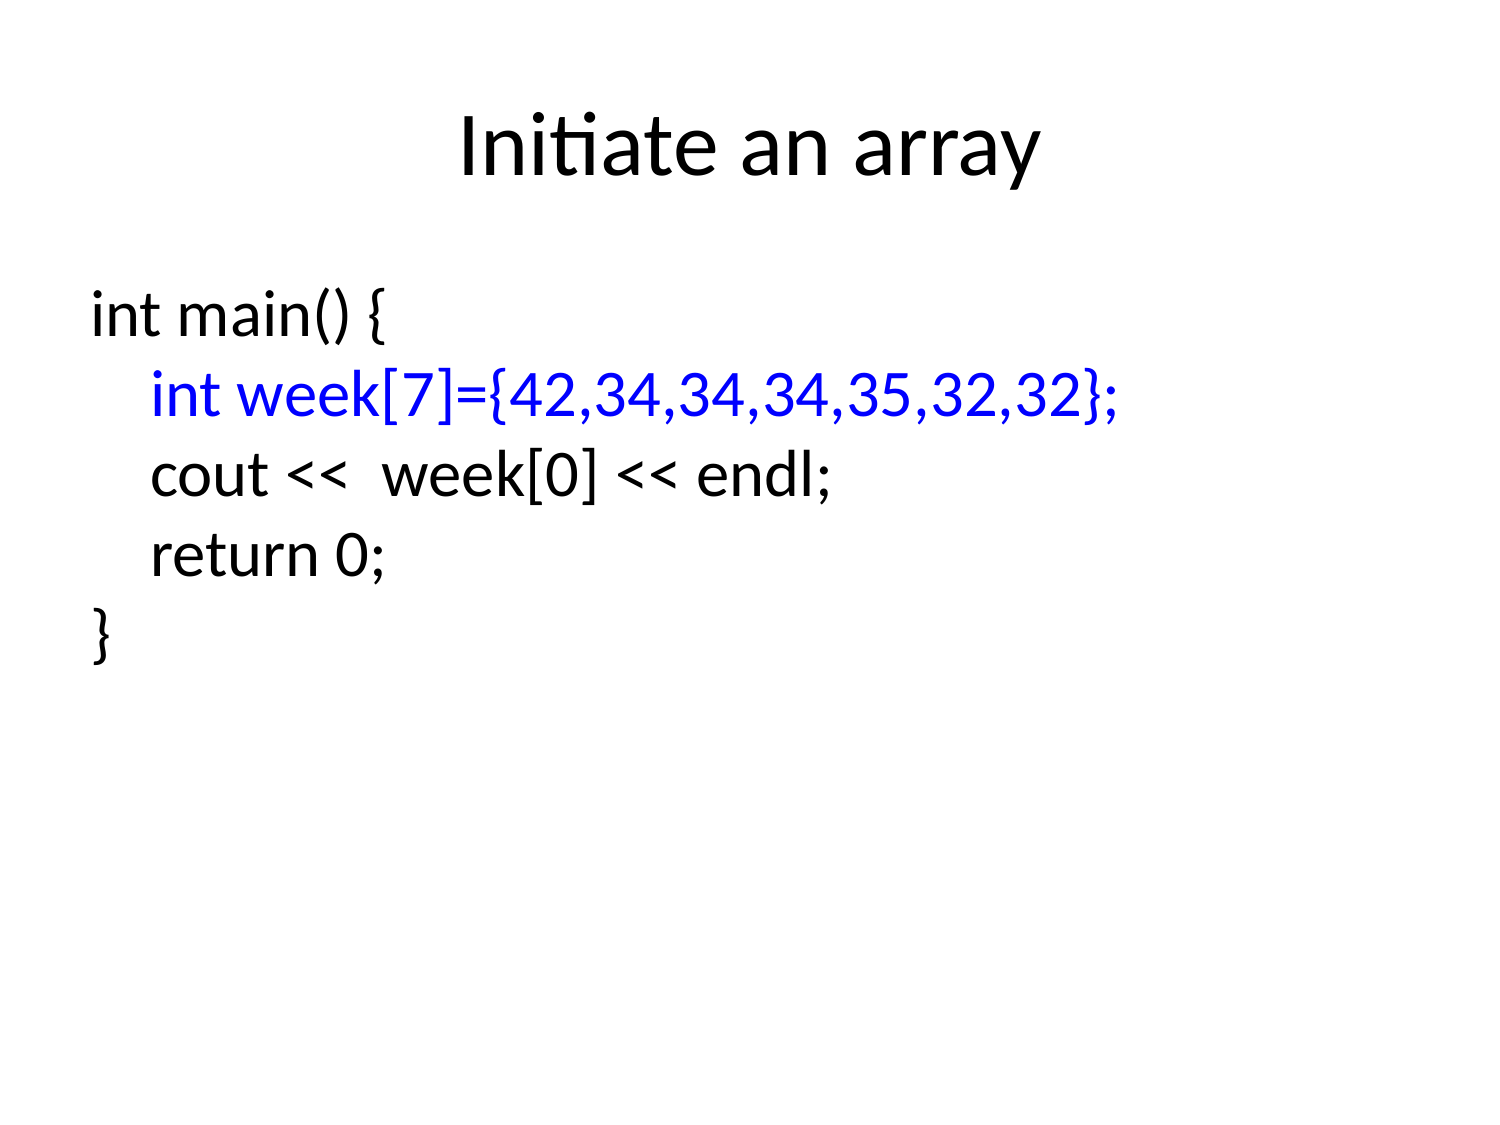

# Initiate an array
int main() {
 int week[7]={42,34,34,34,35,32,32};
 cout << week[0] << endl;
 return 0;
}